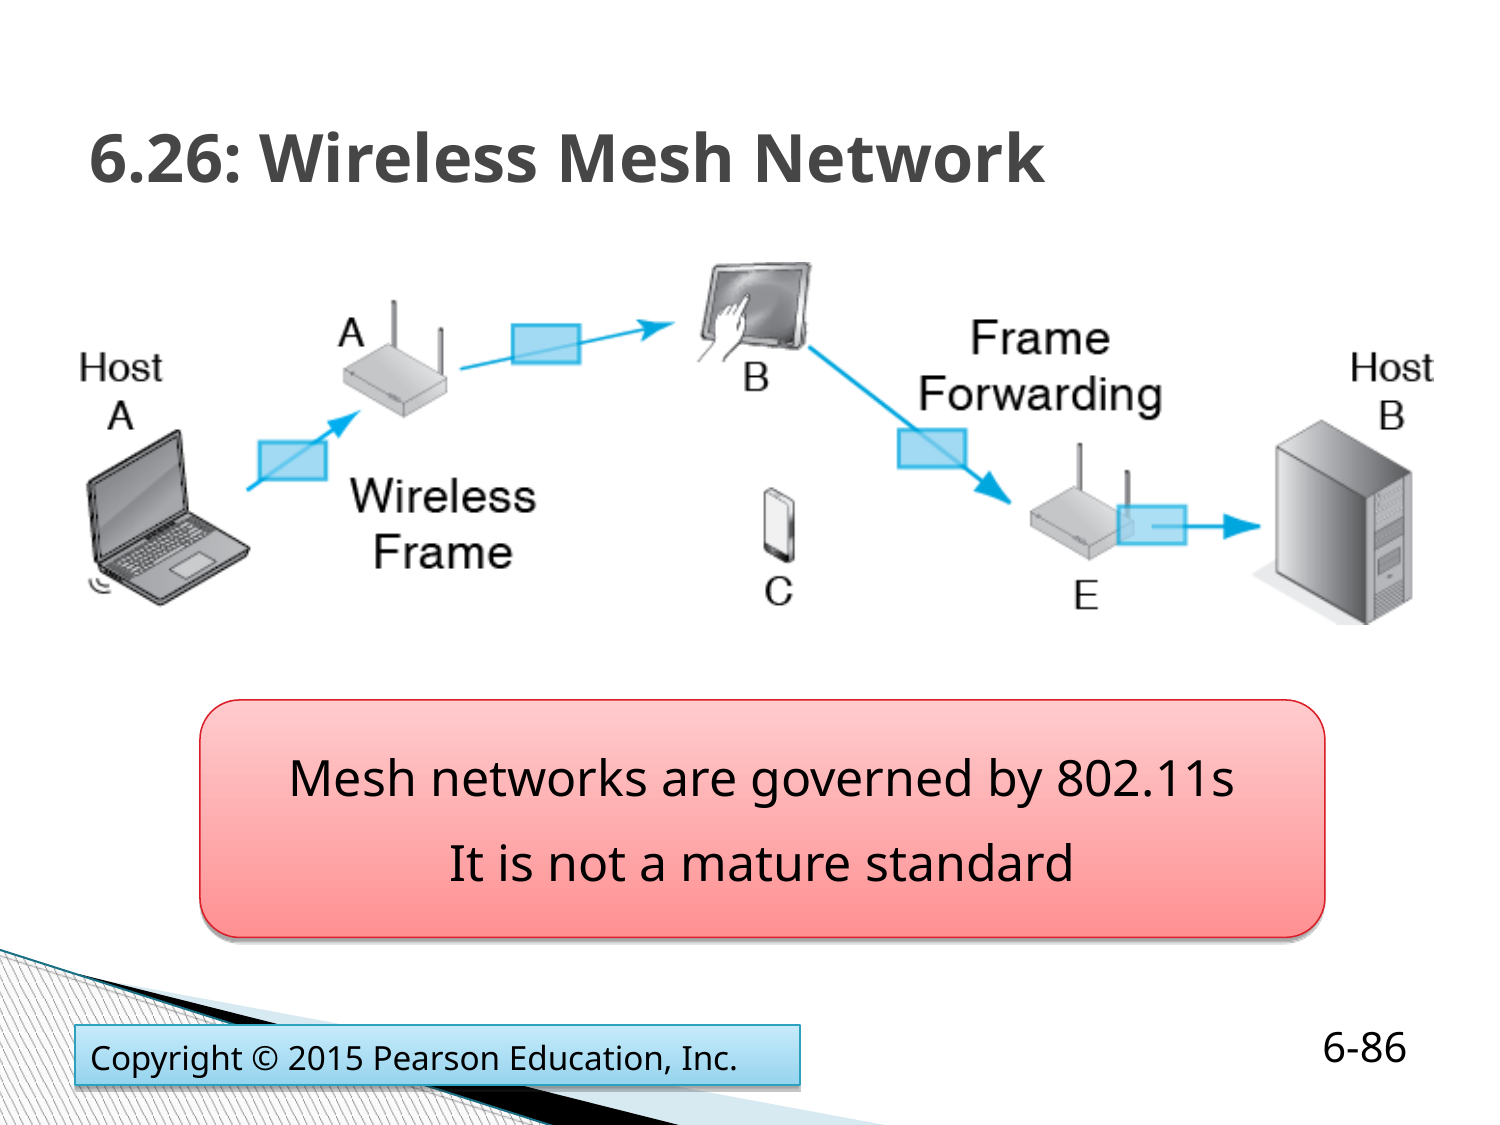

# 6.26: Wireless Mesh Network
Mesh networks are governed by 802.11s
It is not a mature standard
Copyright © 2015 Pearson Education, Inc.